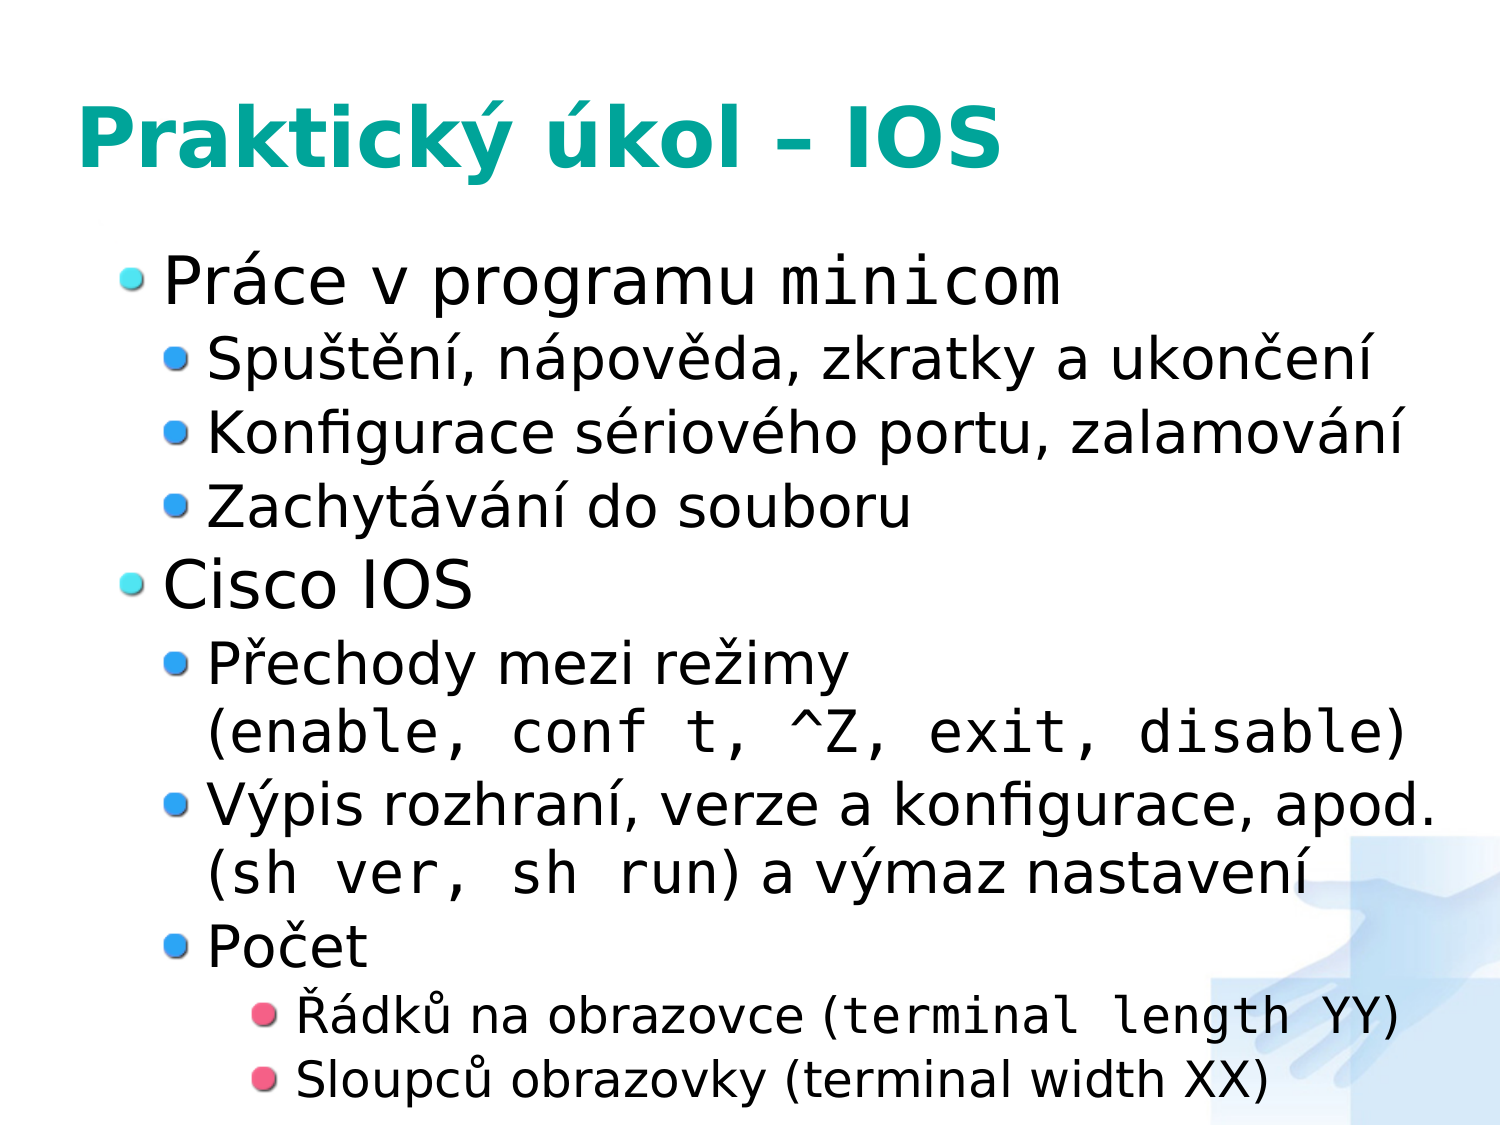

# Praktický úkol – IOS
Práce v programu minicom
Spuštění, nápověda, zkratky a ukončení
Konfigurace sériového portu, zalamování
Zachytávání do souboru
Cisco IOS
Přechody mezi režimy
(enable, conf t, ^Z, exit, disable)
Výpis rozhraní, verze a konfigurace, apod.
(sh ver, sh run) a výmaz nastavení
Počet
Řádků na obrazovce (terminal length YY)
Sloupců obrazovky (terminal width XX)